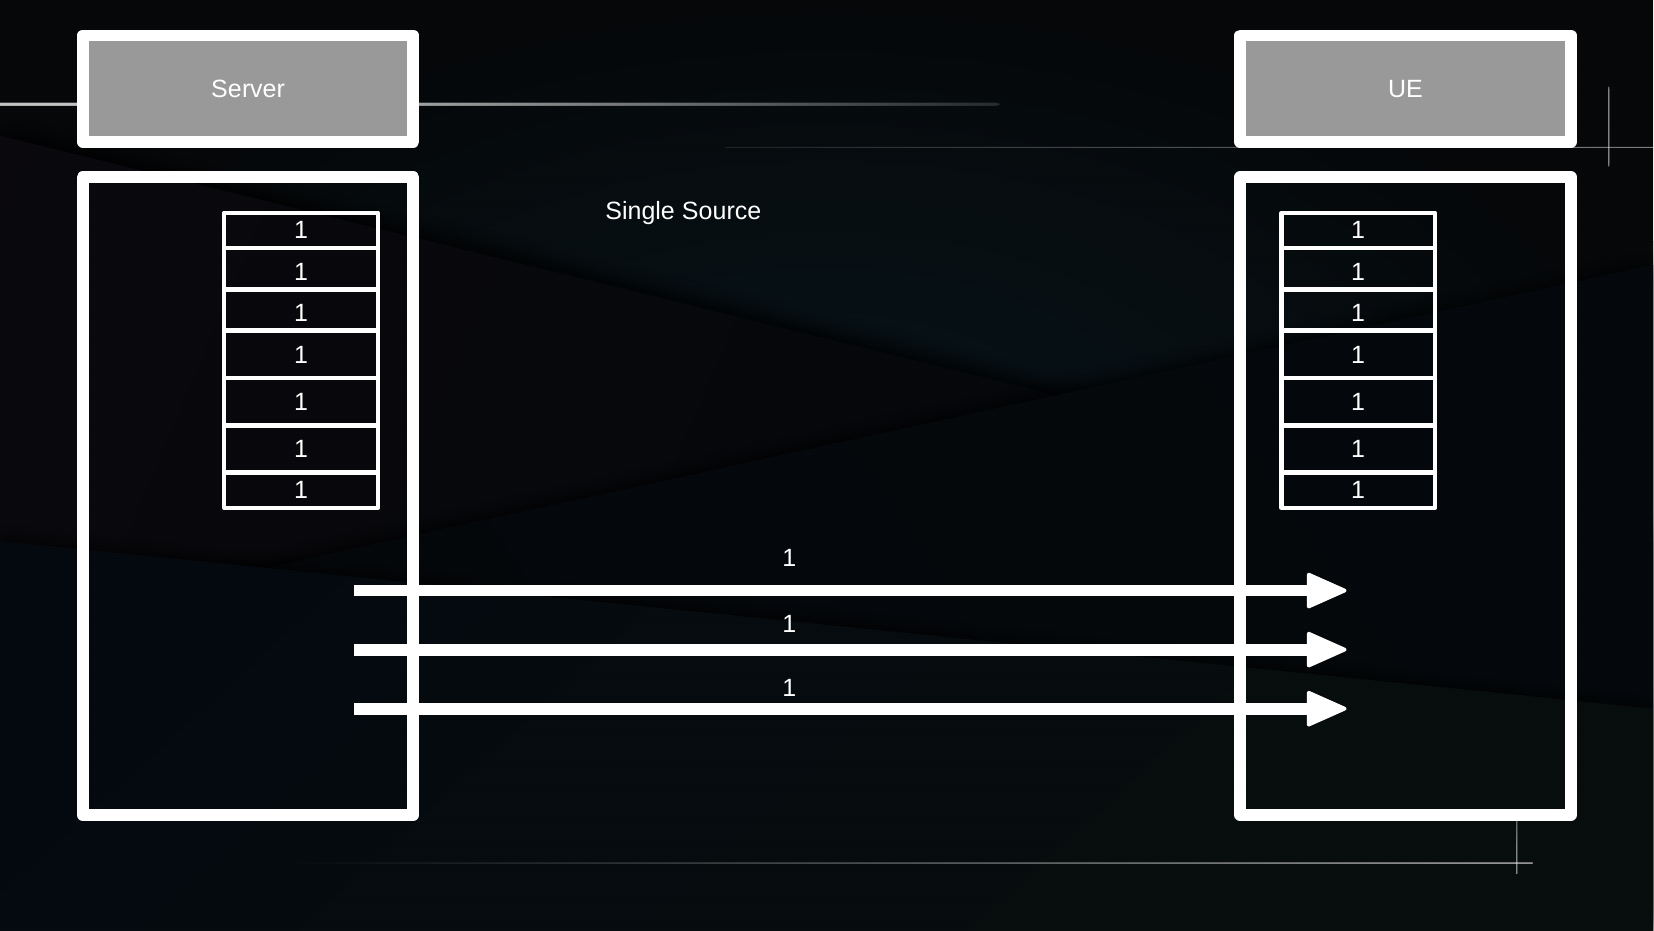

Server
UE
Single Source
1
1
1
1
1
1
1
1
1
1
1
1
1
1
1
1
1